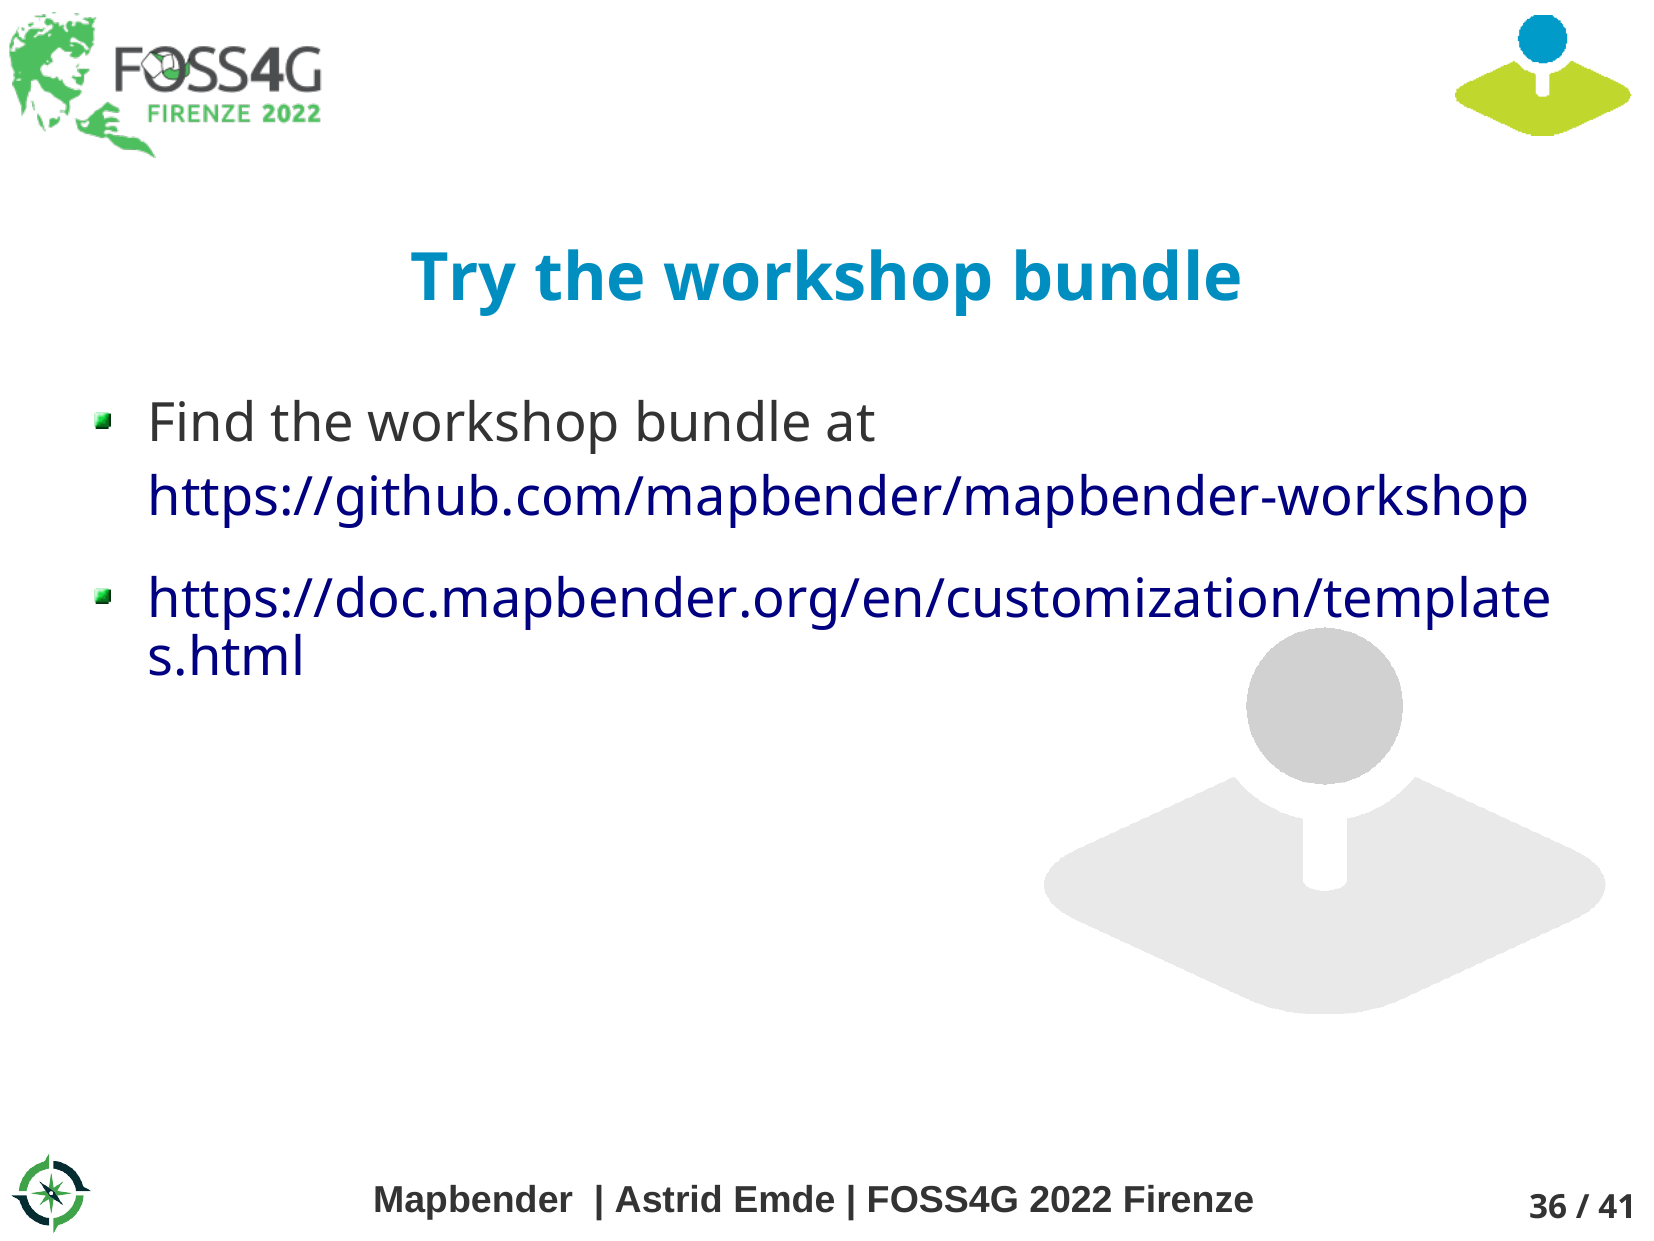

# Try the workshop bundle
Find the workshop bundle at https://github.com/mapbender/mapbender-workshop
https://doc.mapbender.org/en/customization/templates.html